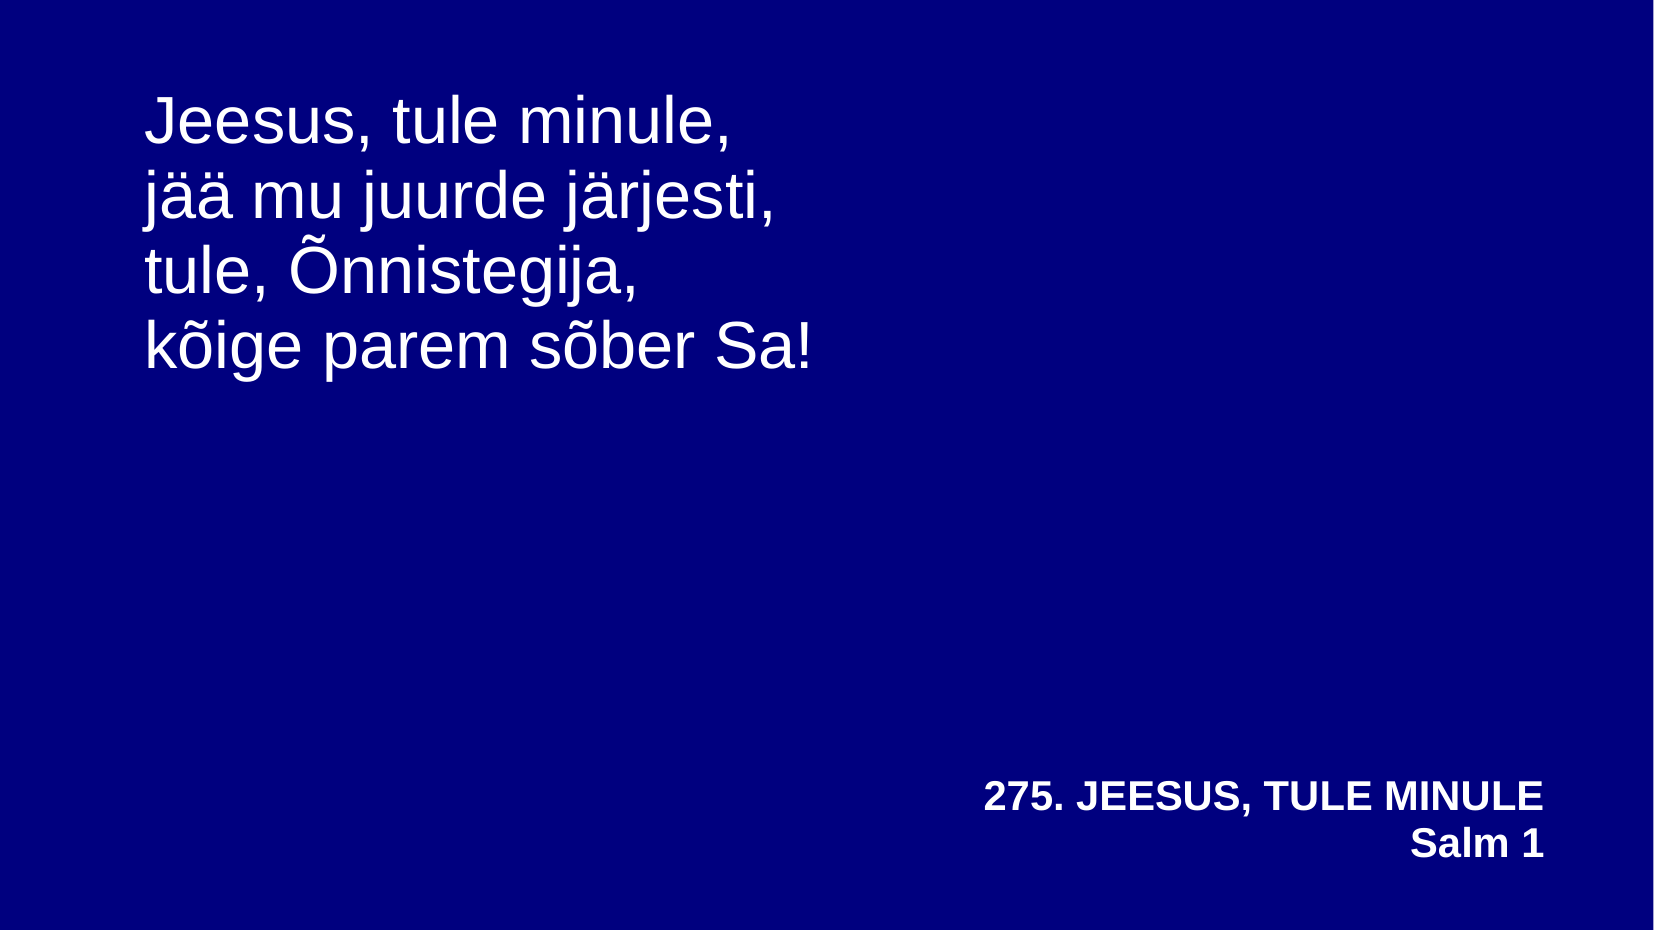

Jeesus, tule minule,
jää mu juurde järjesti,
tule, Õnnistegija,
kõige parem sõber Sa!
275. JEESUS, TULE MINULE
Salm 1